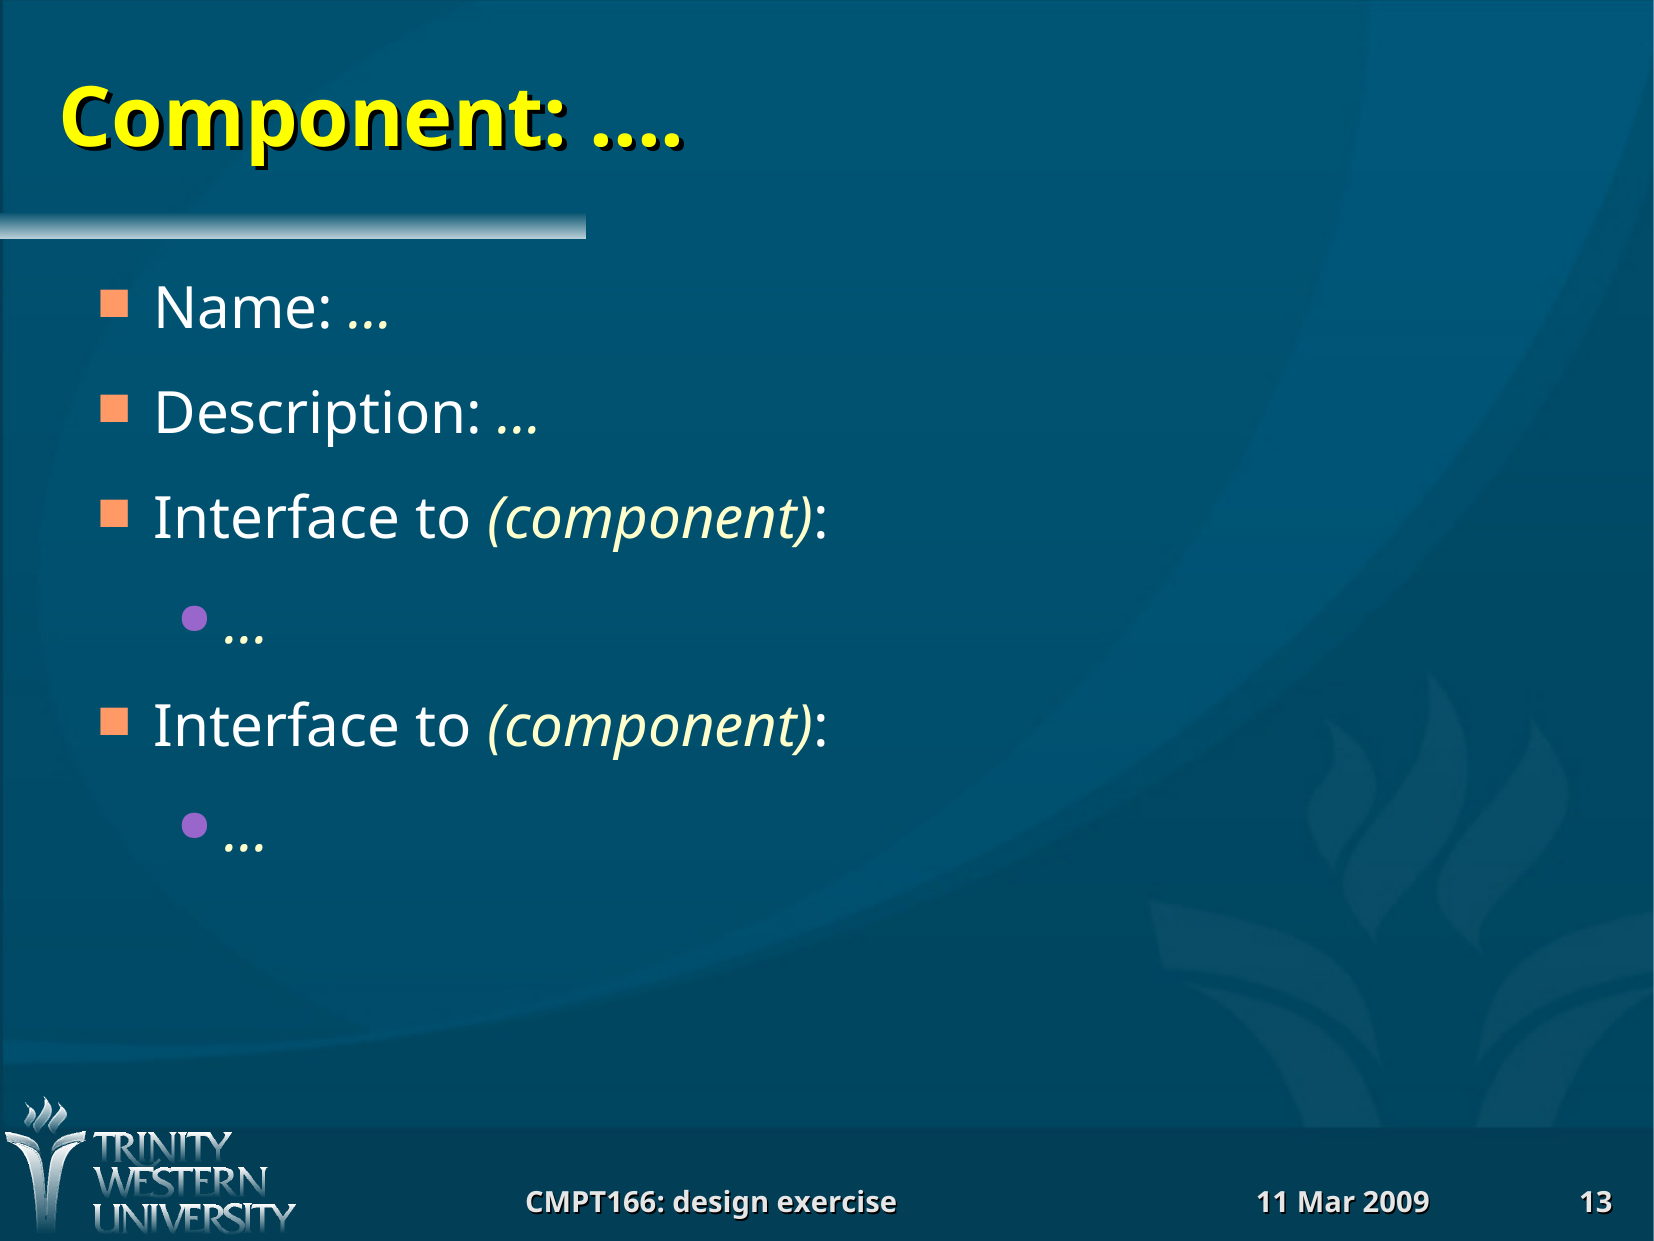

# Component: ....
Name: …
Description: …
Interface to (component):
...
Interface to (component):
...
CMPT166: design exercise
11 Mar 2009
13